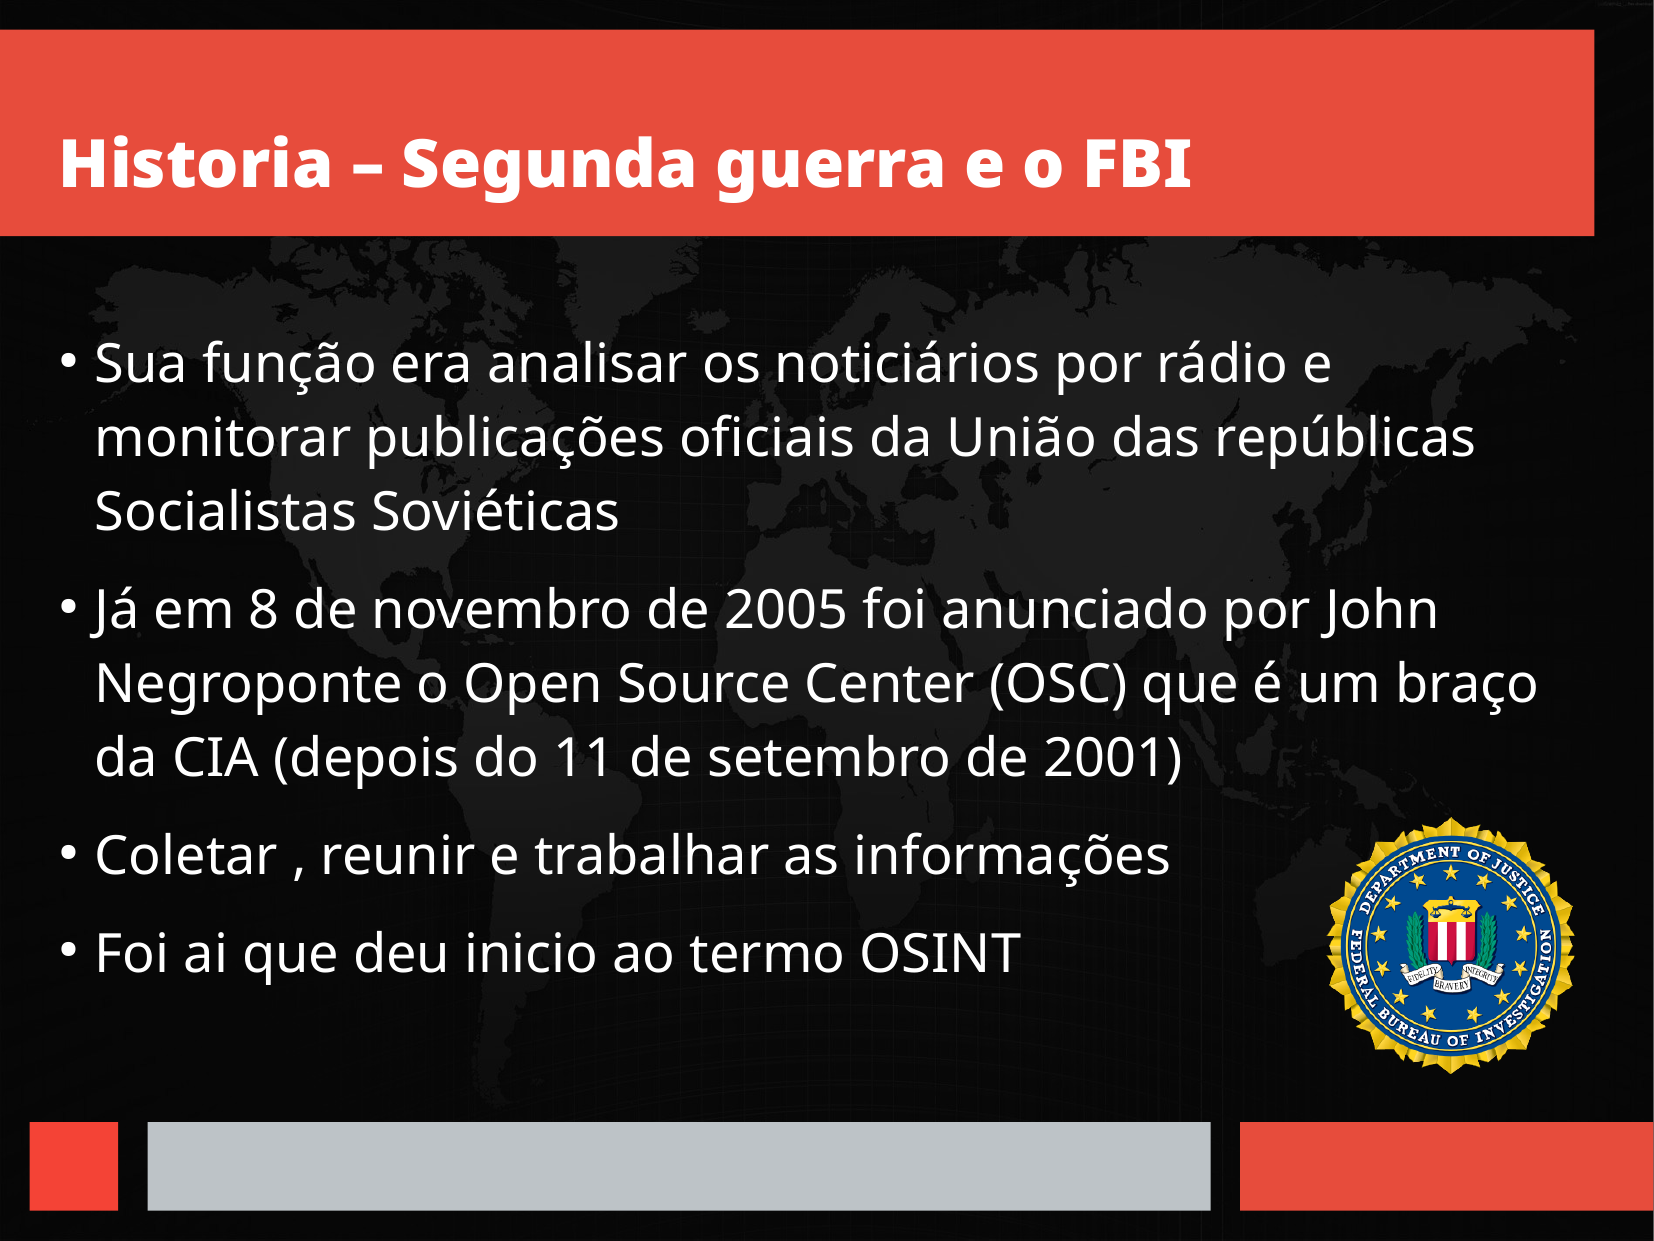

# Historia – Segunda guerra e o FBI
Sua função era analisar os noticiários por rádio e monitorar publicações oficiais da União das repúblicas Socialistas Soviéticas
Já em 8 de novembro de 2005 foi anunciado por John Negroponte o Open Source Center (OSC) que é um braço da CIA (depois do 11 de setembro de 2001)
Coletar , reunir e trabalhar as informações
Foi ai que deu inicio ao termo OSINT